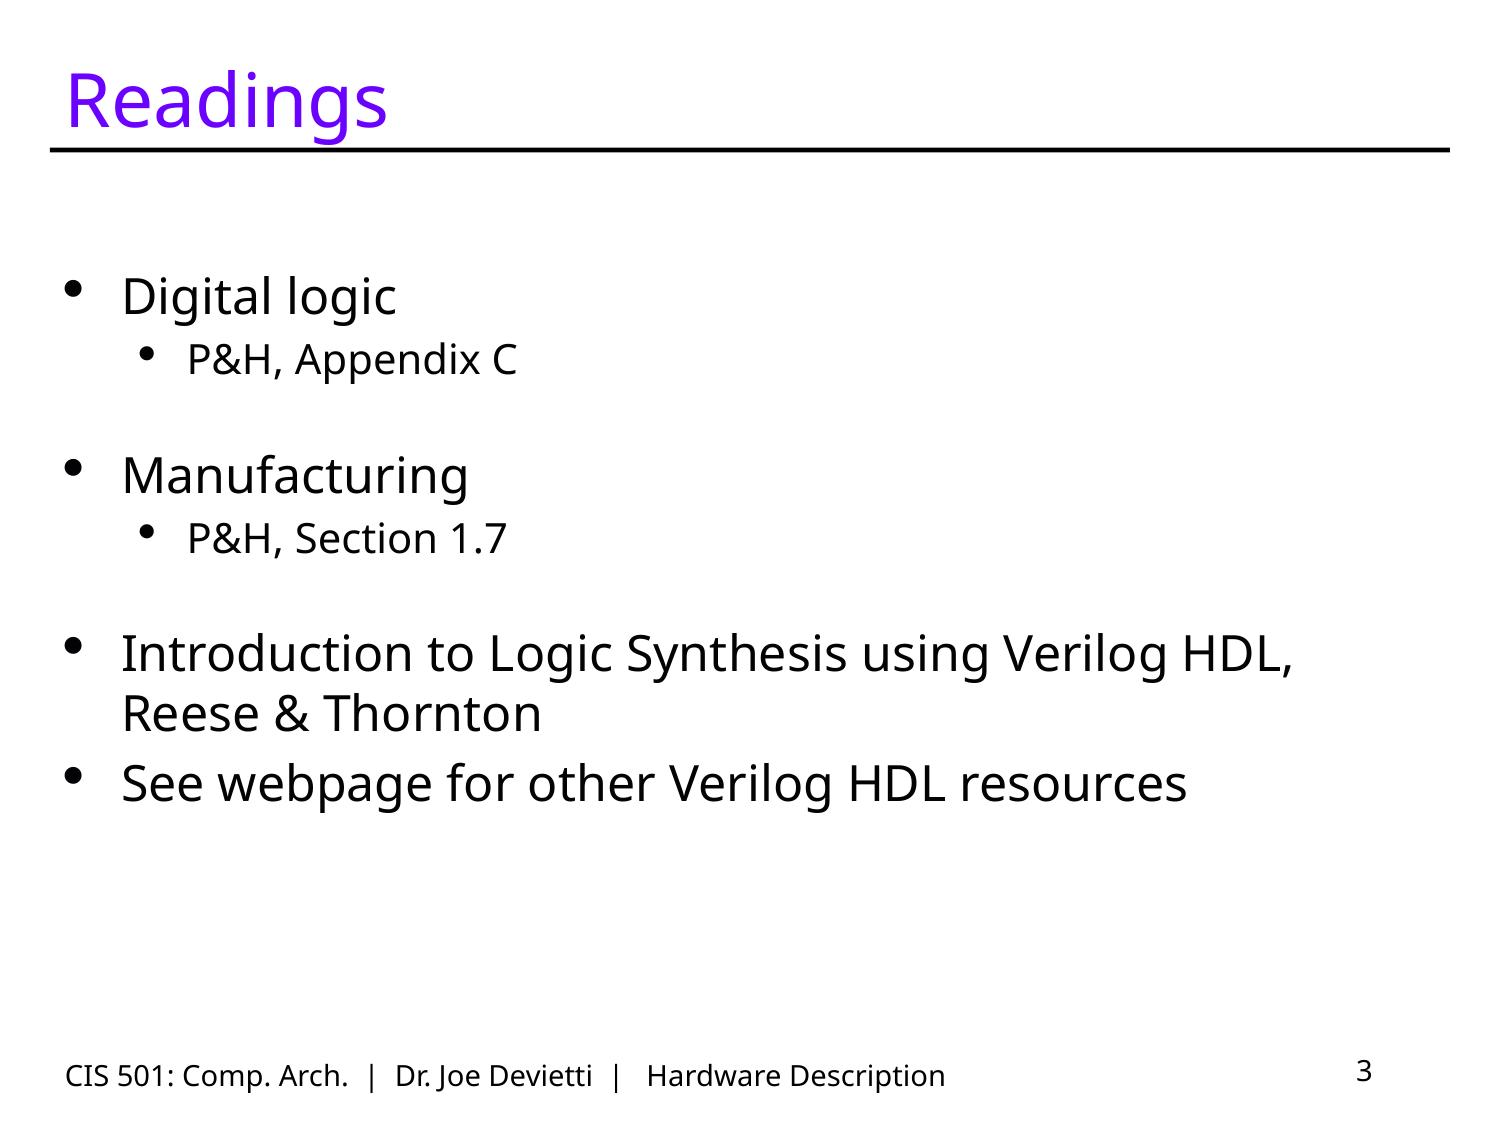

Readings
Digital logic
P&H, Appendix C
Manufacturing
P&H, Section 1.7
Introduction to Logic Synthesis using Verilog HDL, Reese & Thornton
See webpage for other Verilog HDL resources
CIS 501: Comp. Arch. | Dr. Joe Devietti | Hardware Description